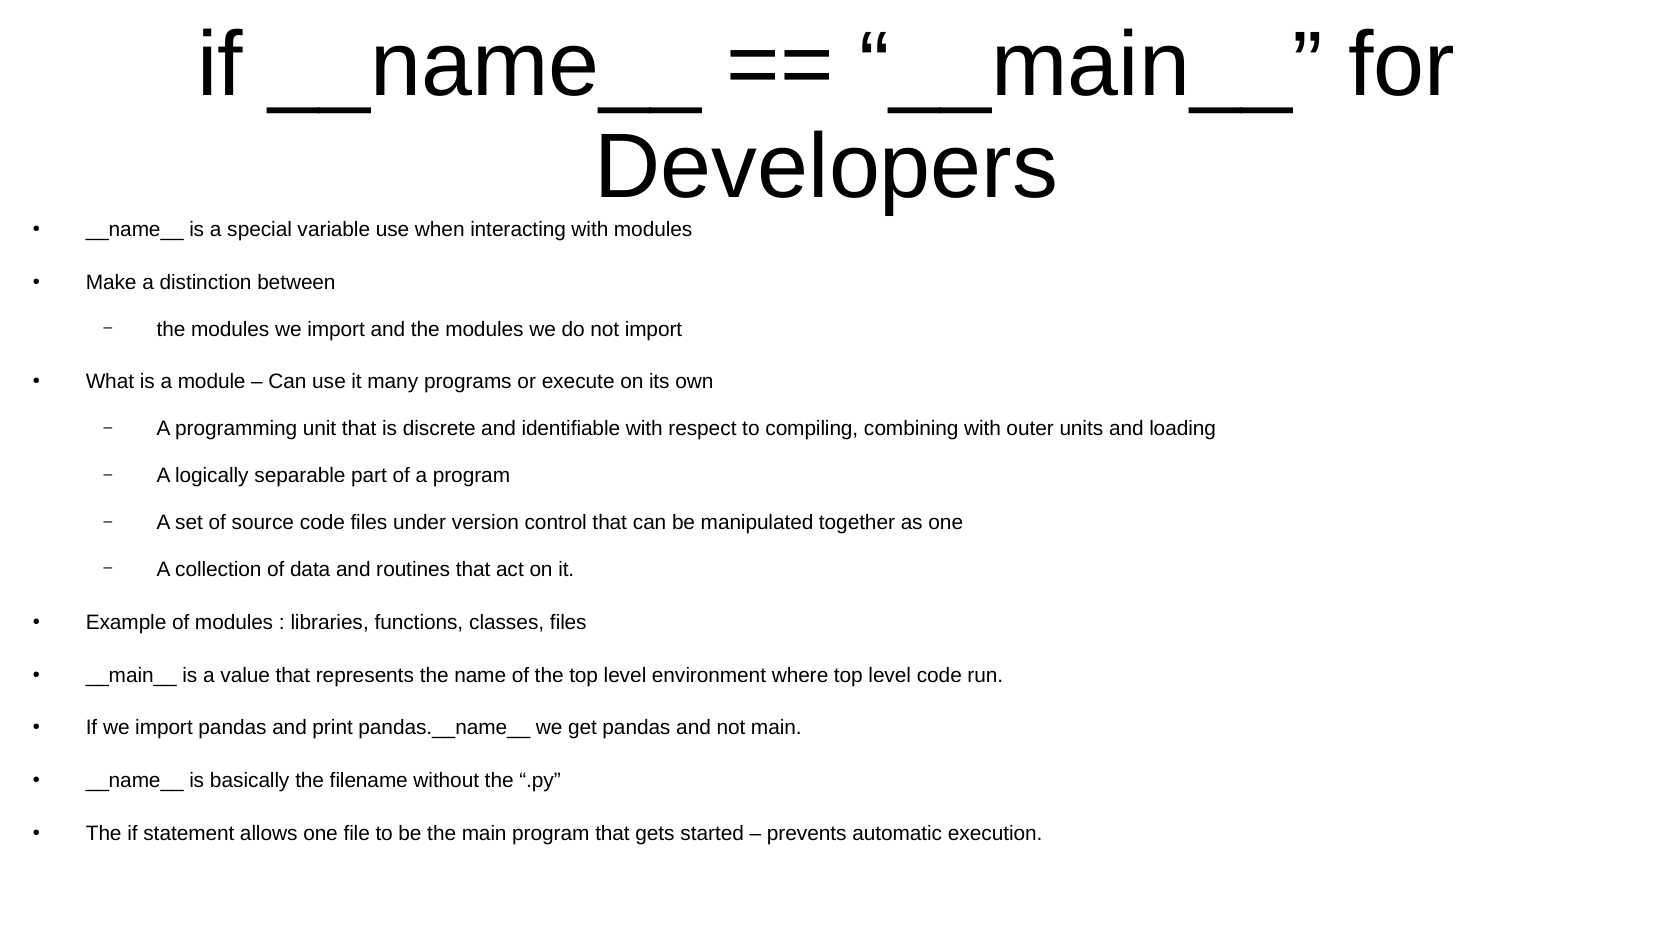

# if __name__ == “__main__” for Developers
__name__ is a special variable use when interacting with modules
Make a distinction between
the modules we import and the modules we do not import
What is a module – Can use it many programs or execute on its own
A programming unit that is discrete and identifiable with respect to compiling, combining with outer units and loading
A logically separable part of a program
A set of source code files under version control that can be manipulated together as one
A collection of data and routines that act on it.
Example of modules : libraries, functions, classes, files
__main__ is a value that represents the name of the top level environment where top level code run.
If we import pandas and print pandas.__name__ we get pandas and not main.
__name__ is basically the filename without the “.py”
The if statement allows one file to be the main program that gets started – prevents automatic execution.